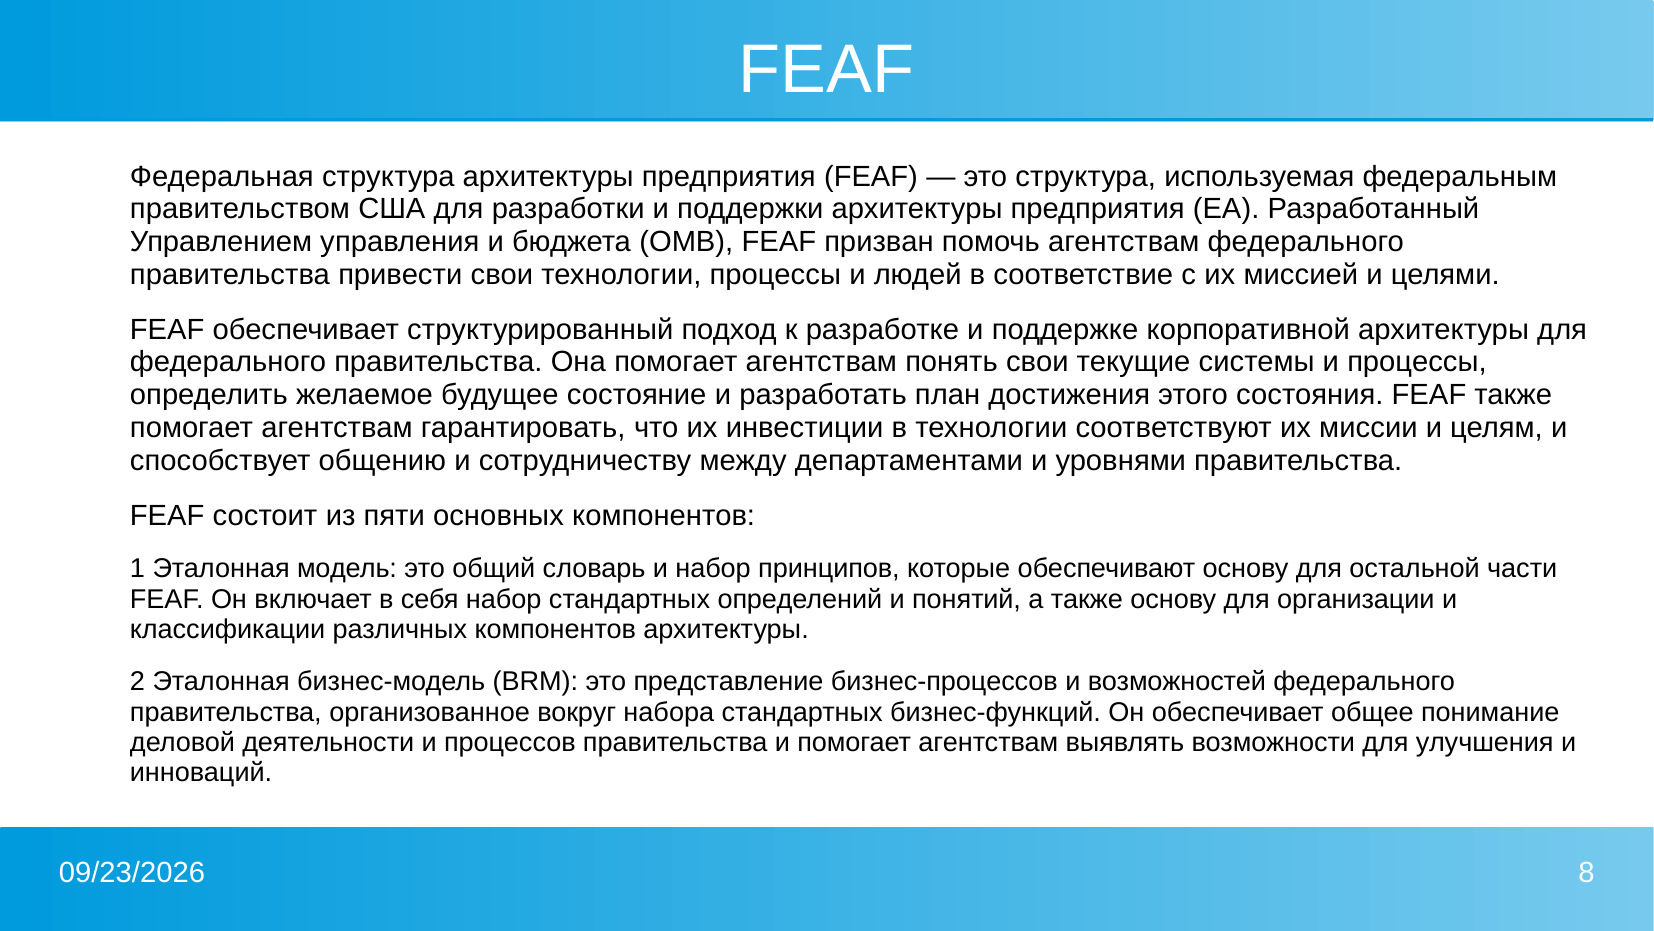

# FEAF
Федеральная структура архитектуры предприятия (FEAF) — это структура, используемая федеральным правительством США для разработки и поддержки архитектуры предприятия (EA). Разработанный Управлением управления и бюджета (OMB), FEAF призван помочь агентствам федерального правительства привести свои технологии, процессы и людей в соответствие с их миссией и целями.
FEAF обеспечивает структурированный подход к разработке и поддержке корпоративной архитектуры для федерального правительства. Она помогает агентствам понять свои текущие системы и процессы, определить желаемое будущее состояние и разработать план достижения этого состояния. FEAF также помогает агентствам гарантировать, что их инвестиции в технологии соответствуют их миссии и целям, и способствует общению и сотрудничеству между департаментами и уровнями правительства.
FEAF состоит из пяти основных компонентов:
1 Эталонная модель: это общий словарь и набор принципов, которые обеспечивают основу для остальной части FEAF. Он включает в себя набор стандартных определений и понятий, а также основу для организации и классификации различных компонентов архитектуры.
2 Эталонная бизнес-модель (BRM): это представление бизнес-процессов и возможностей федерального правительства, организованное вокруг набора стандартных бизнес-функций. Он обеспечивает общее понимание деловой деятельности и процессов правительства и помогает агентствам выявлять возможности для улучшения и инноваций.
8